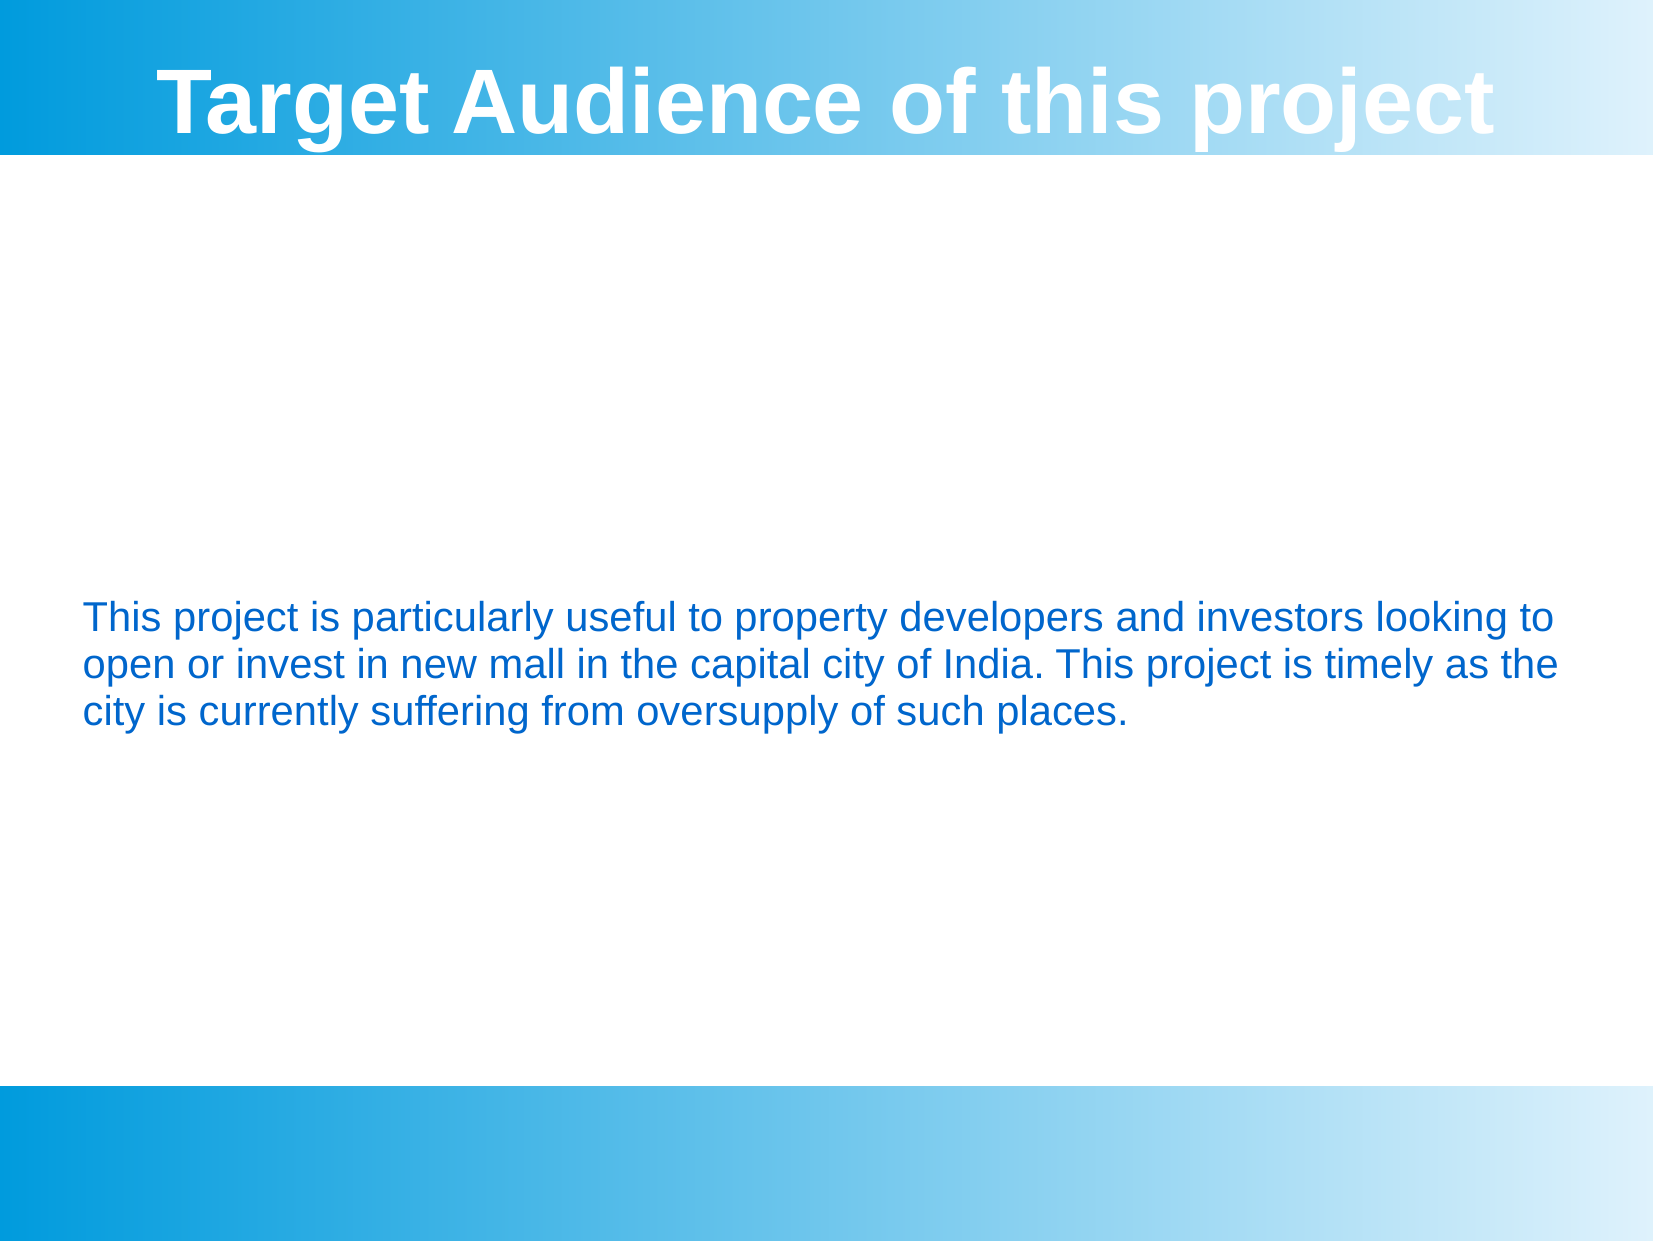

# Target Audience of this project
This project is particularly useful to property developers and investors looking to open or invest in new mall in the capital city of India. This project is timely as the city is currently suffering from oversupply of such places.